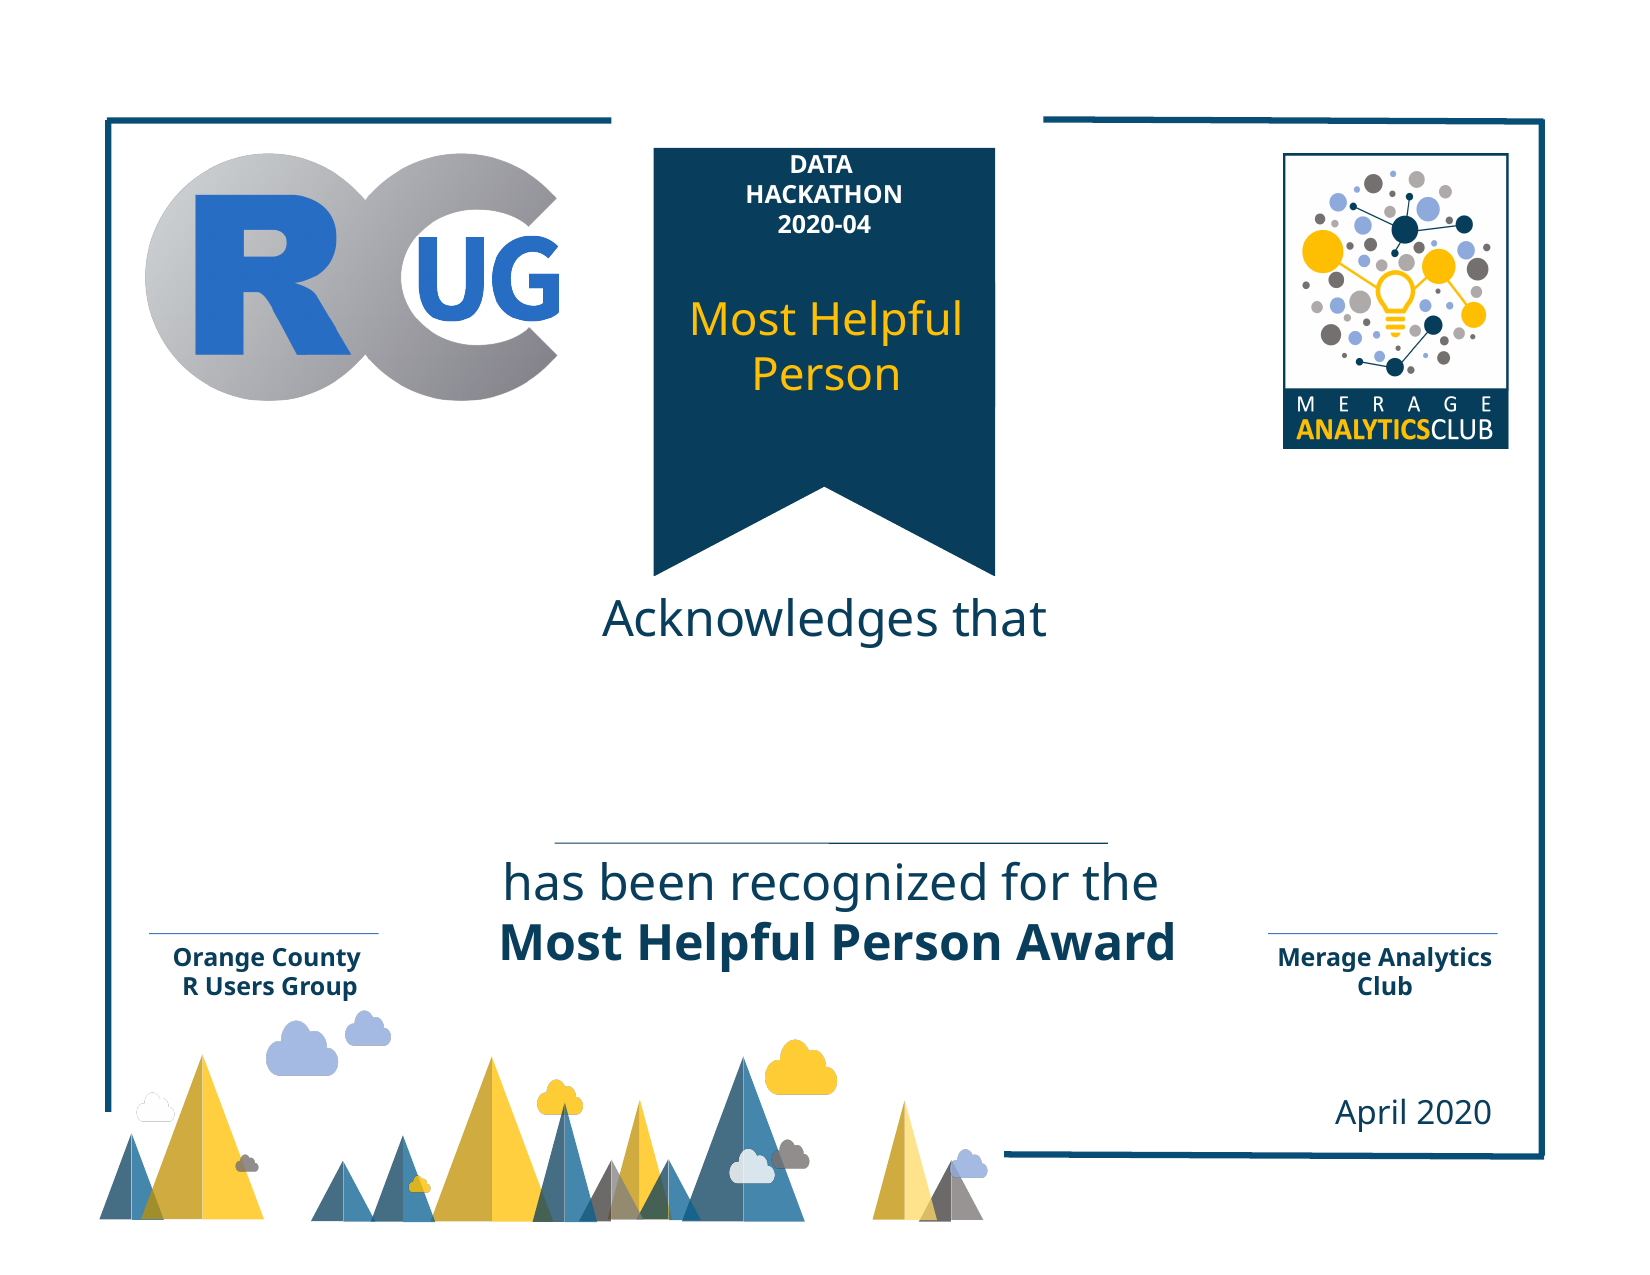

DATA
HACKATHON
2020-04
Most Helpful Person
Acknowledges that
has been recognized for the
Most Helpful Person Award
Orange County
R Users Group
Merage Analytics Club
April 2020